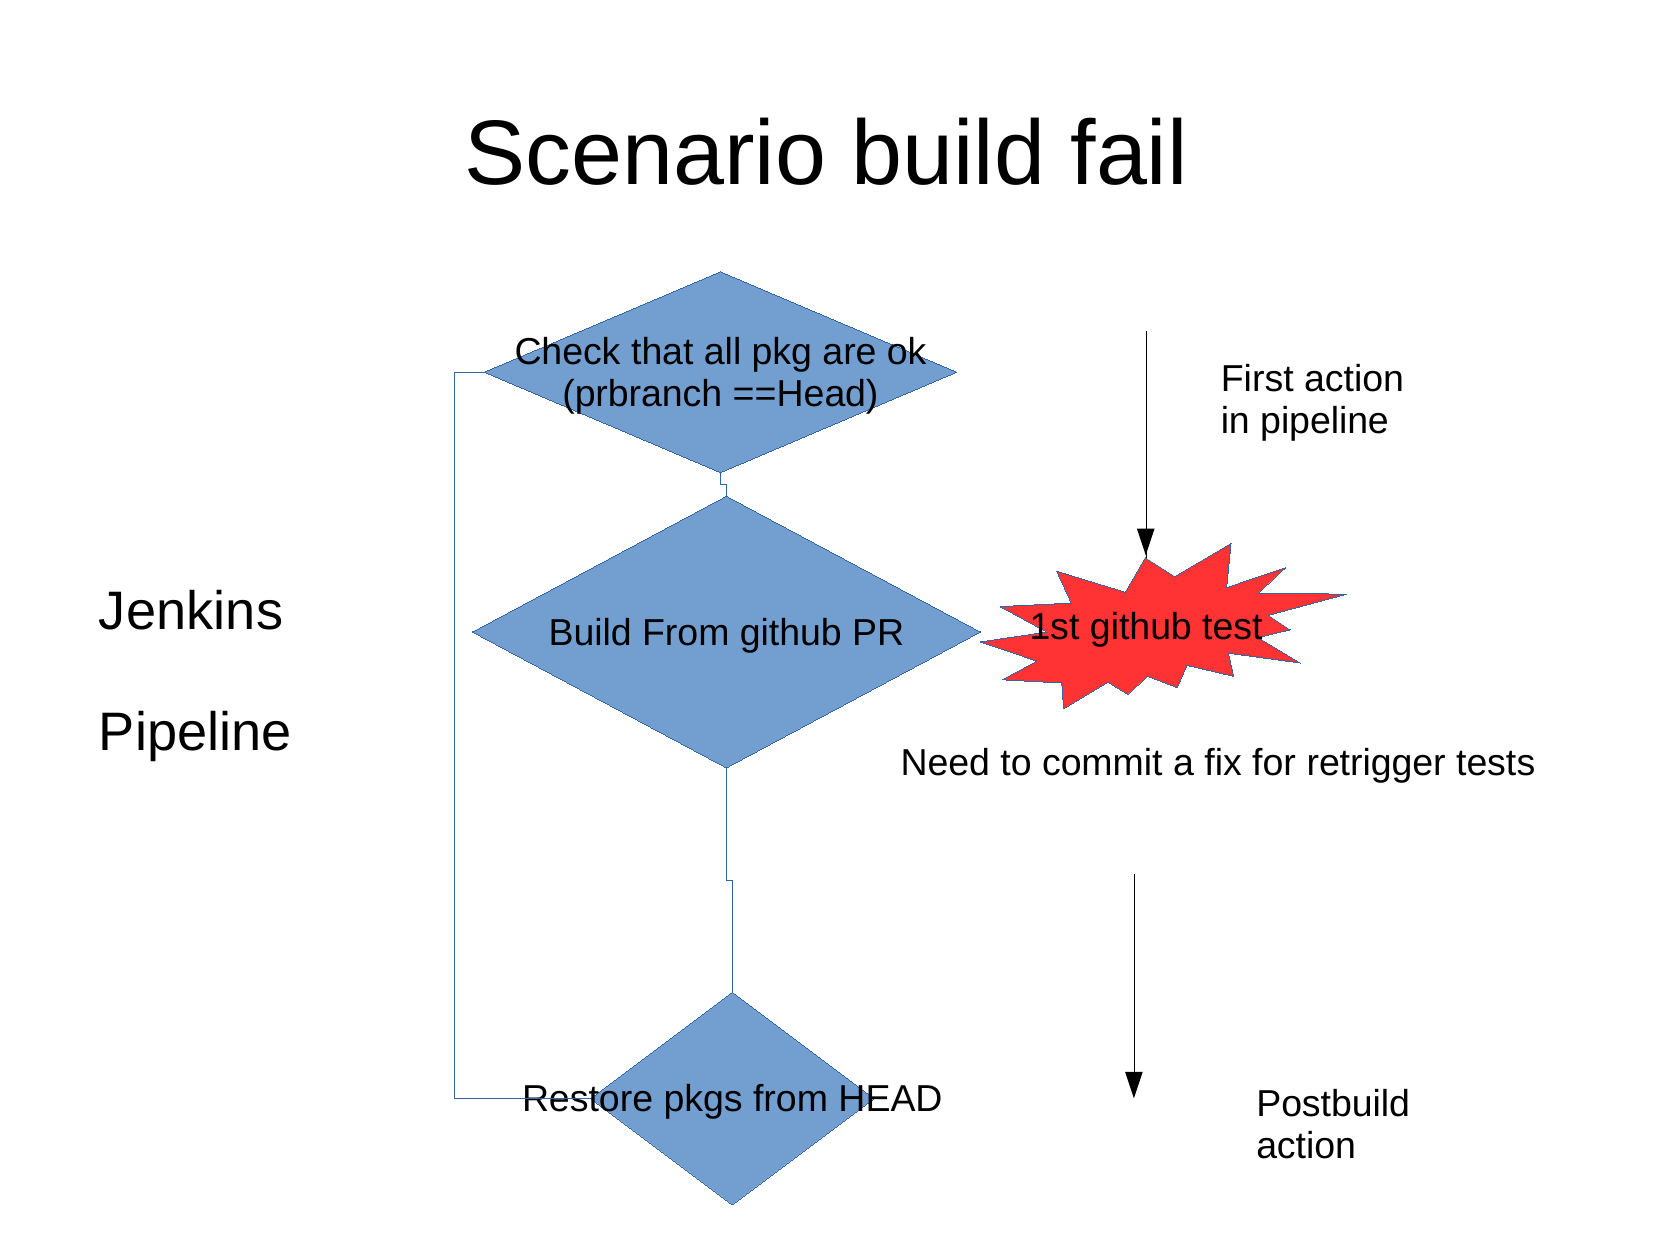

# Scenario build fail
Check that all pkg are ok
(prbranch ==Head)
First action in pipeline
Build From github PR
1st github test
Jenkins
 Pipeline
Need to commit a fix for retrigger tests
Restore pkgs from HEAD
Postbuild action